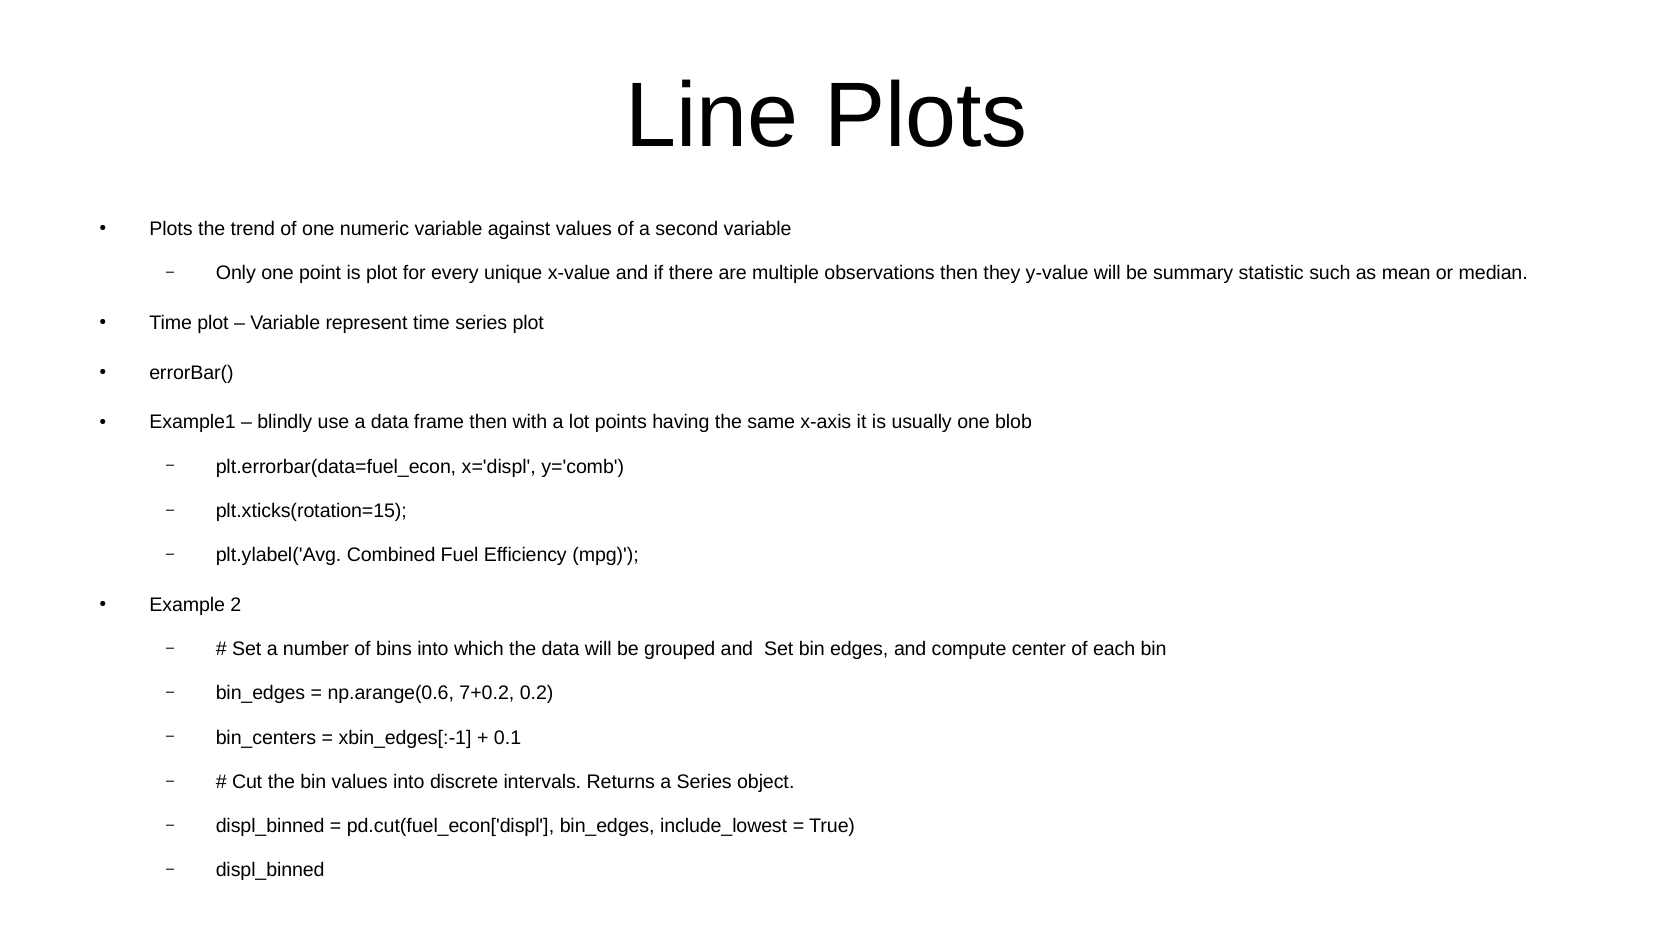

# Line Plots
Plots the trend of one numeric variable against values of a second variable
Only one point is plot for every unique x-value and if there are multiple observations then they y-value will be summary statistic such as mean or median.
Time plot – Variable represent time series plot
errorBar()
Example1 – blindly use a data frame then with a lot points having the same x-axis it is usually one blob
plt.errorbar(data=fuel_econ, x='displ', y='comb')
plt.xticks(rotation=15);
plt.ylabel('Avg. Combined Fuel Efficiency (mpg)');
Example 2
# Set a number of bins into which the data will be grouped and Set bin edges, and compute center of each bin
bin_edges = np.arange(0.6, 7+0.2, 0.2)
bin_centers = xbin_edges[:-1] + 0.1
# Cut the bin values into discrete intervals. Returns a Series object.
displ_binned = pd.cut(fuel_econ['displ'], bin_edges, include_lowest = True)
displ_binned